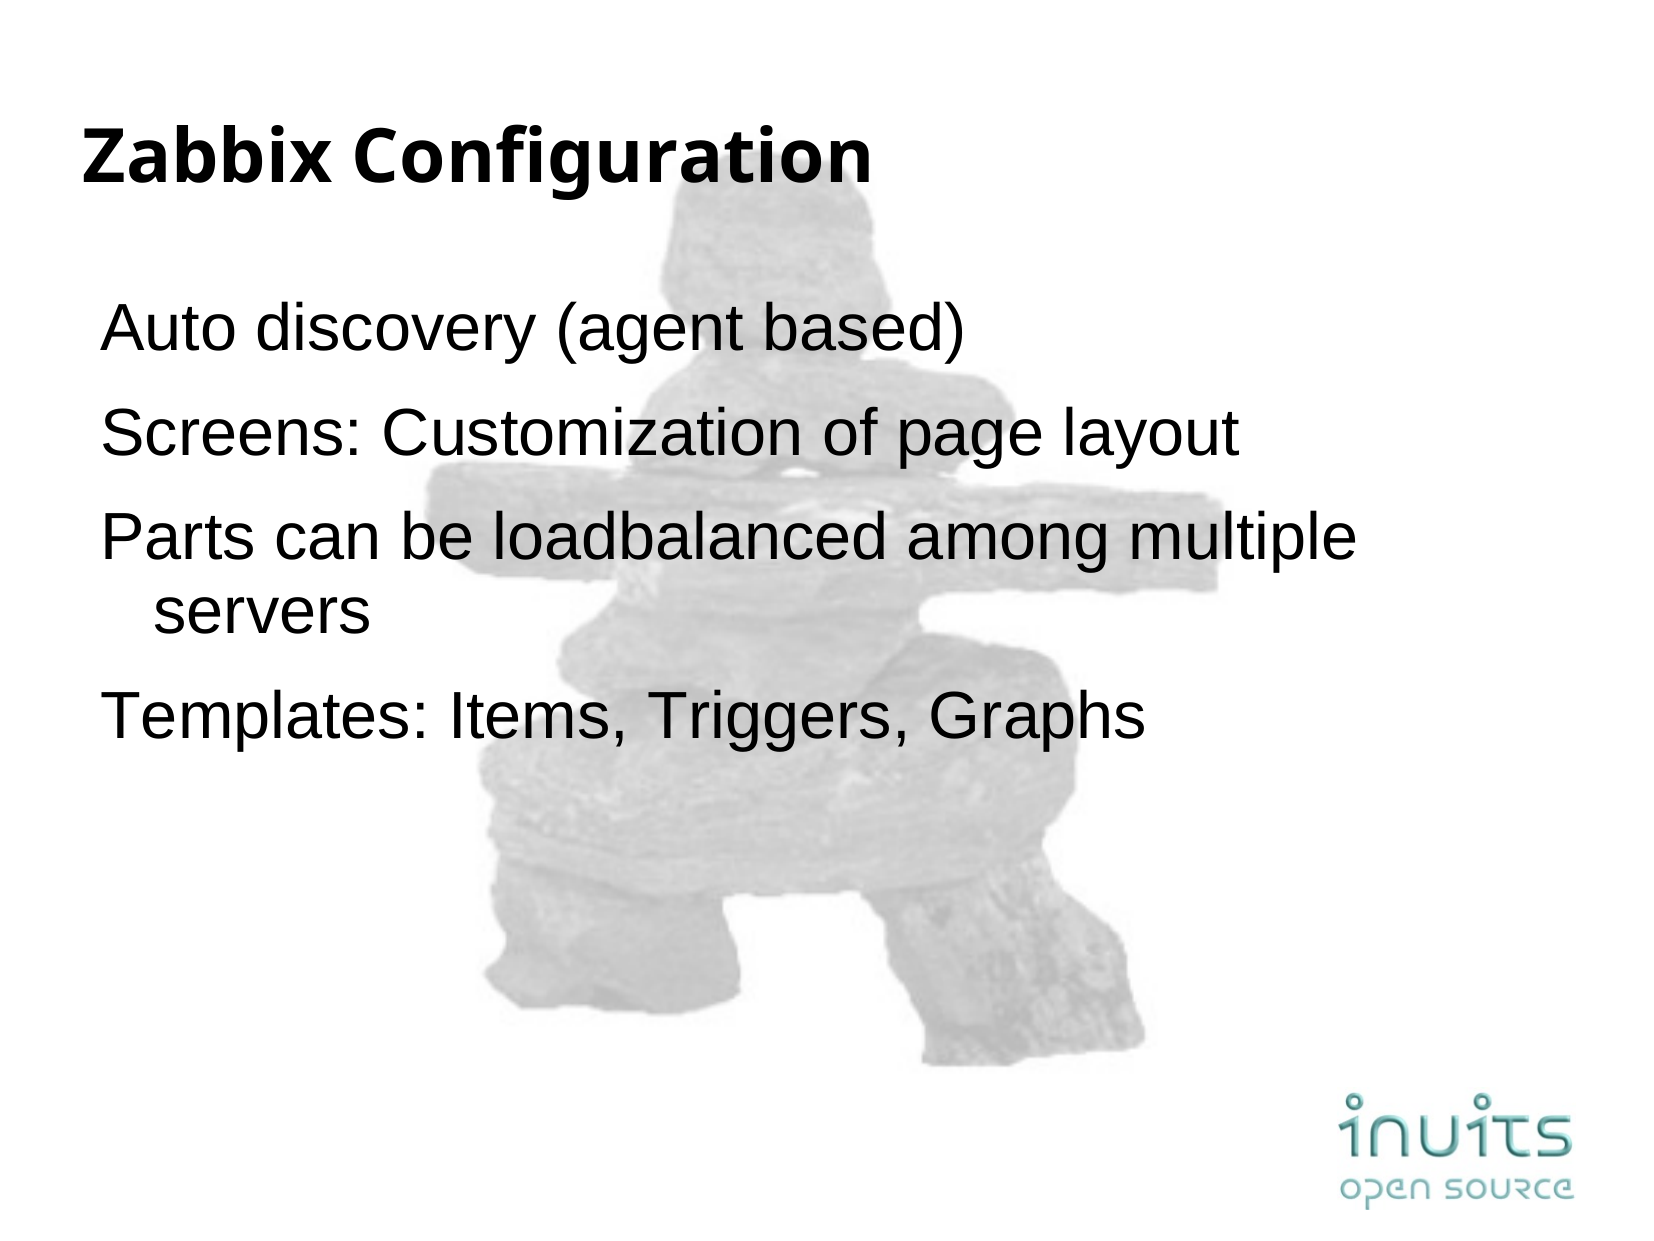

# Zabbix Configuration
Auto discovery (agent based)
Screens: Customization of page layout
Parts can be loadbalanced among multiple servers
Templates: Items, Triggers, Graphs
37